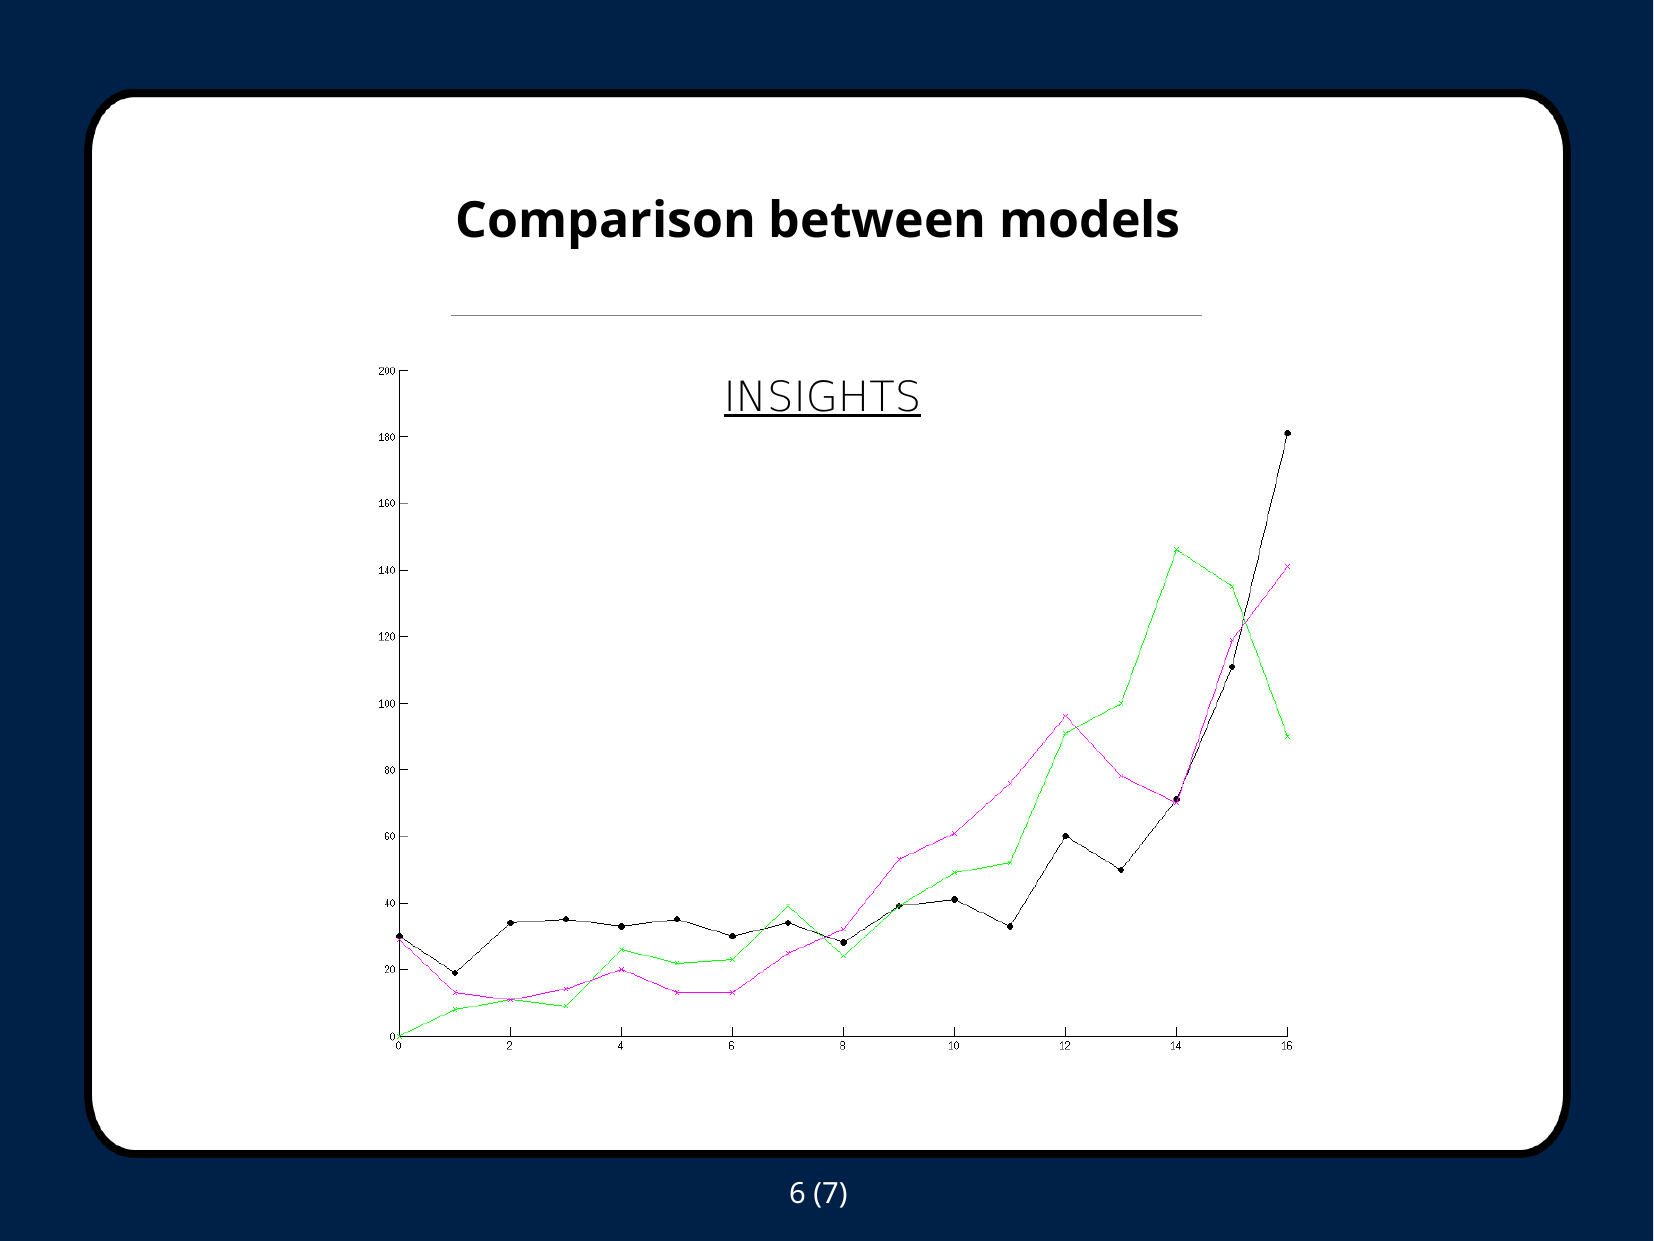

Comparison between models
# INSIGHTS
6 (7)